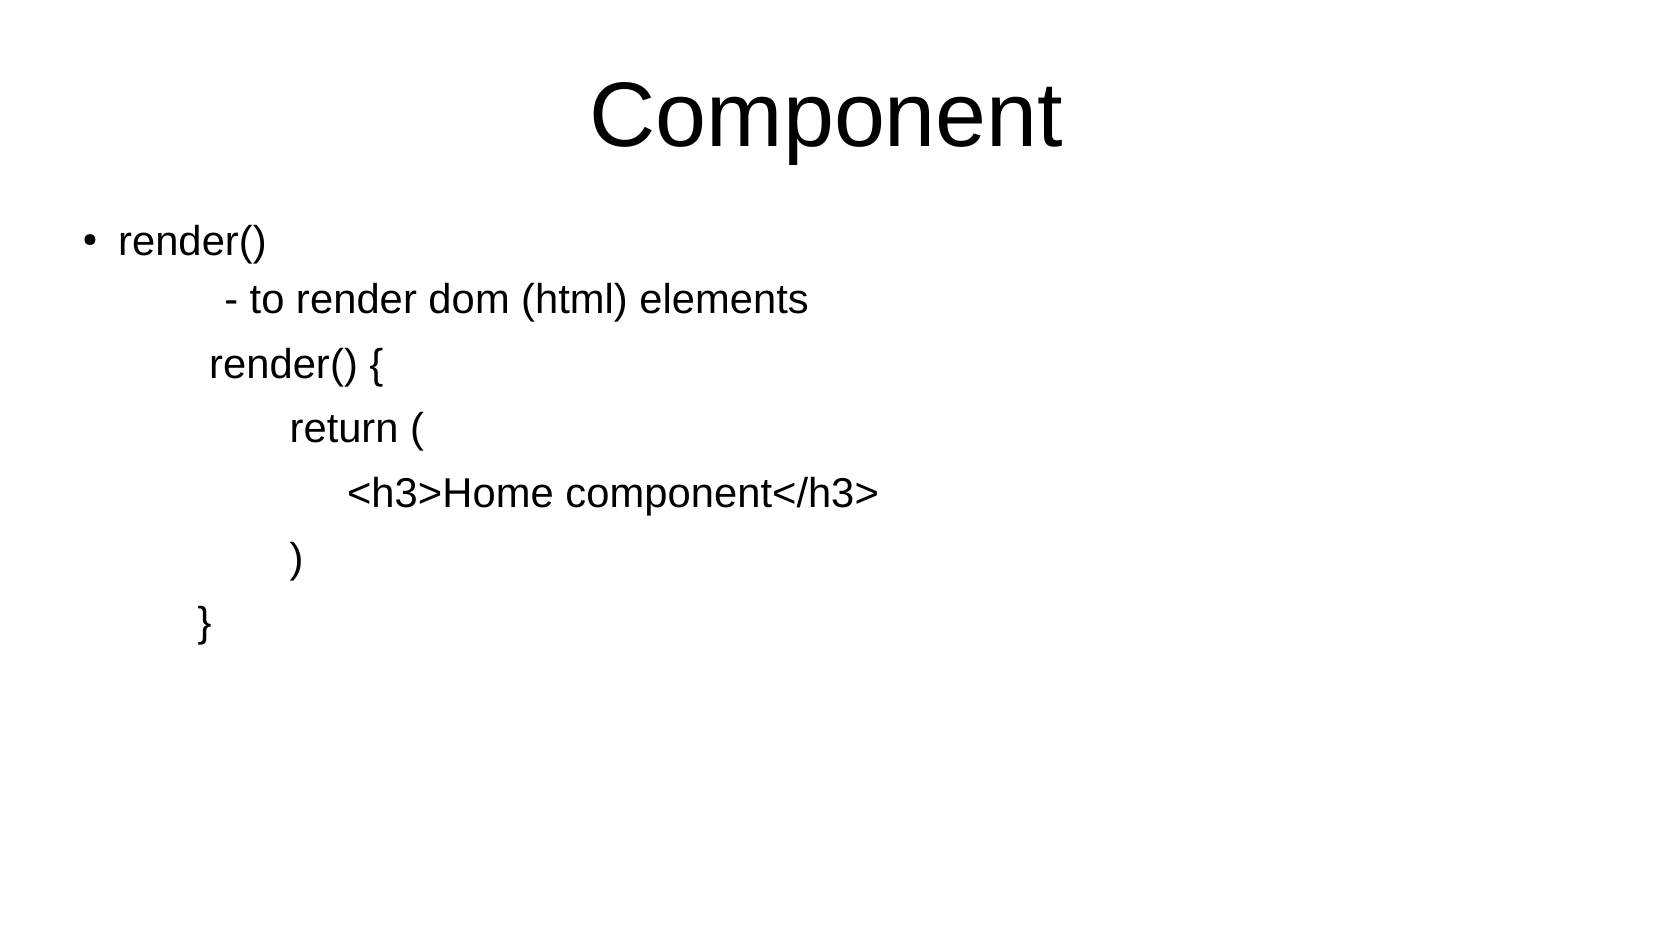

# Component
render()
- to render dom (html) elements
 render() {
 return (
 <h3>Home component</h3>
 )
 }